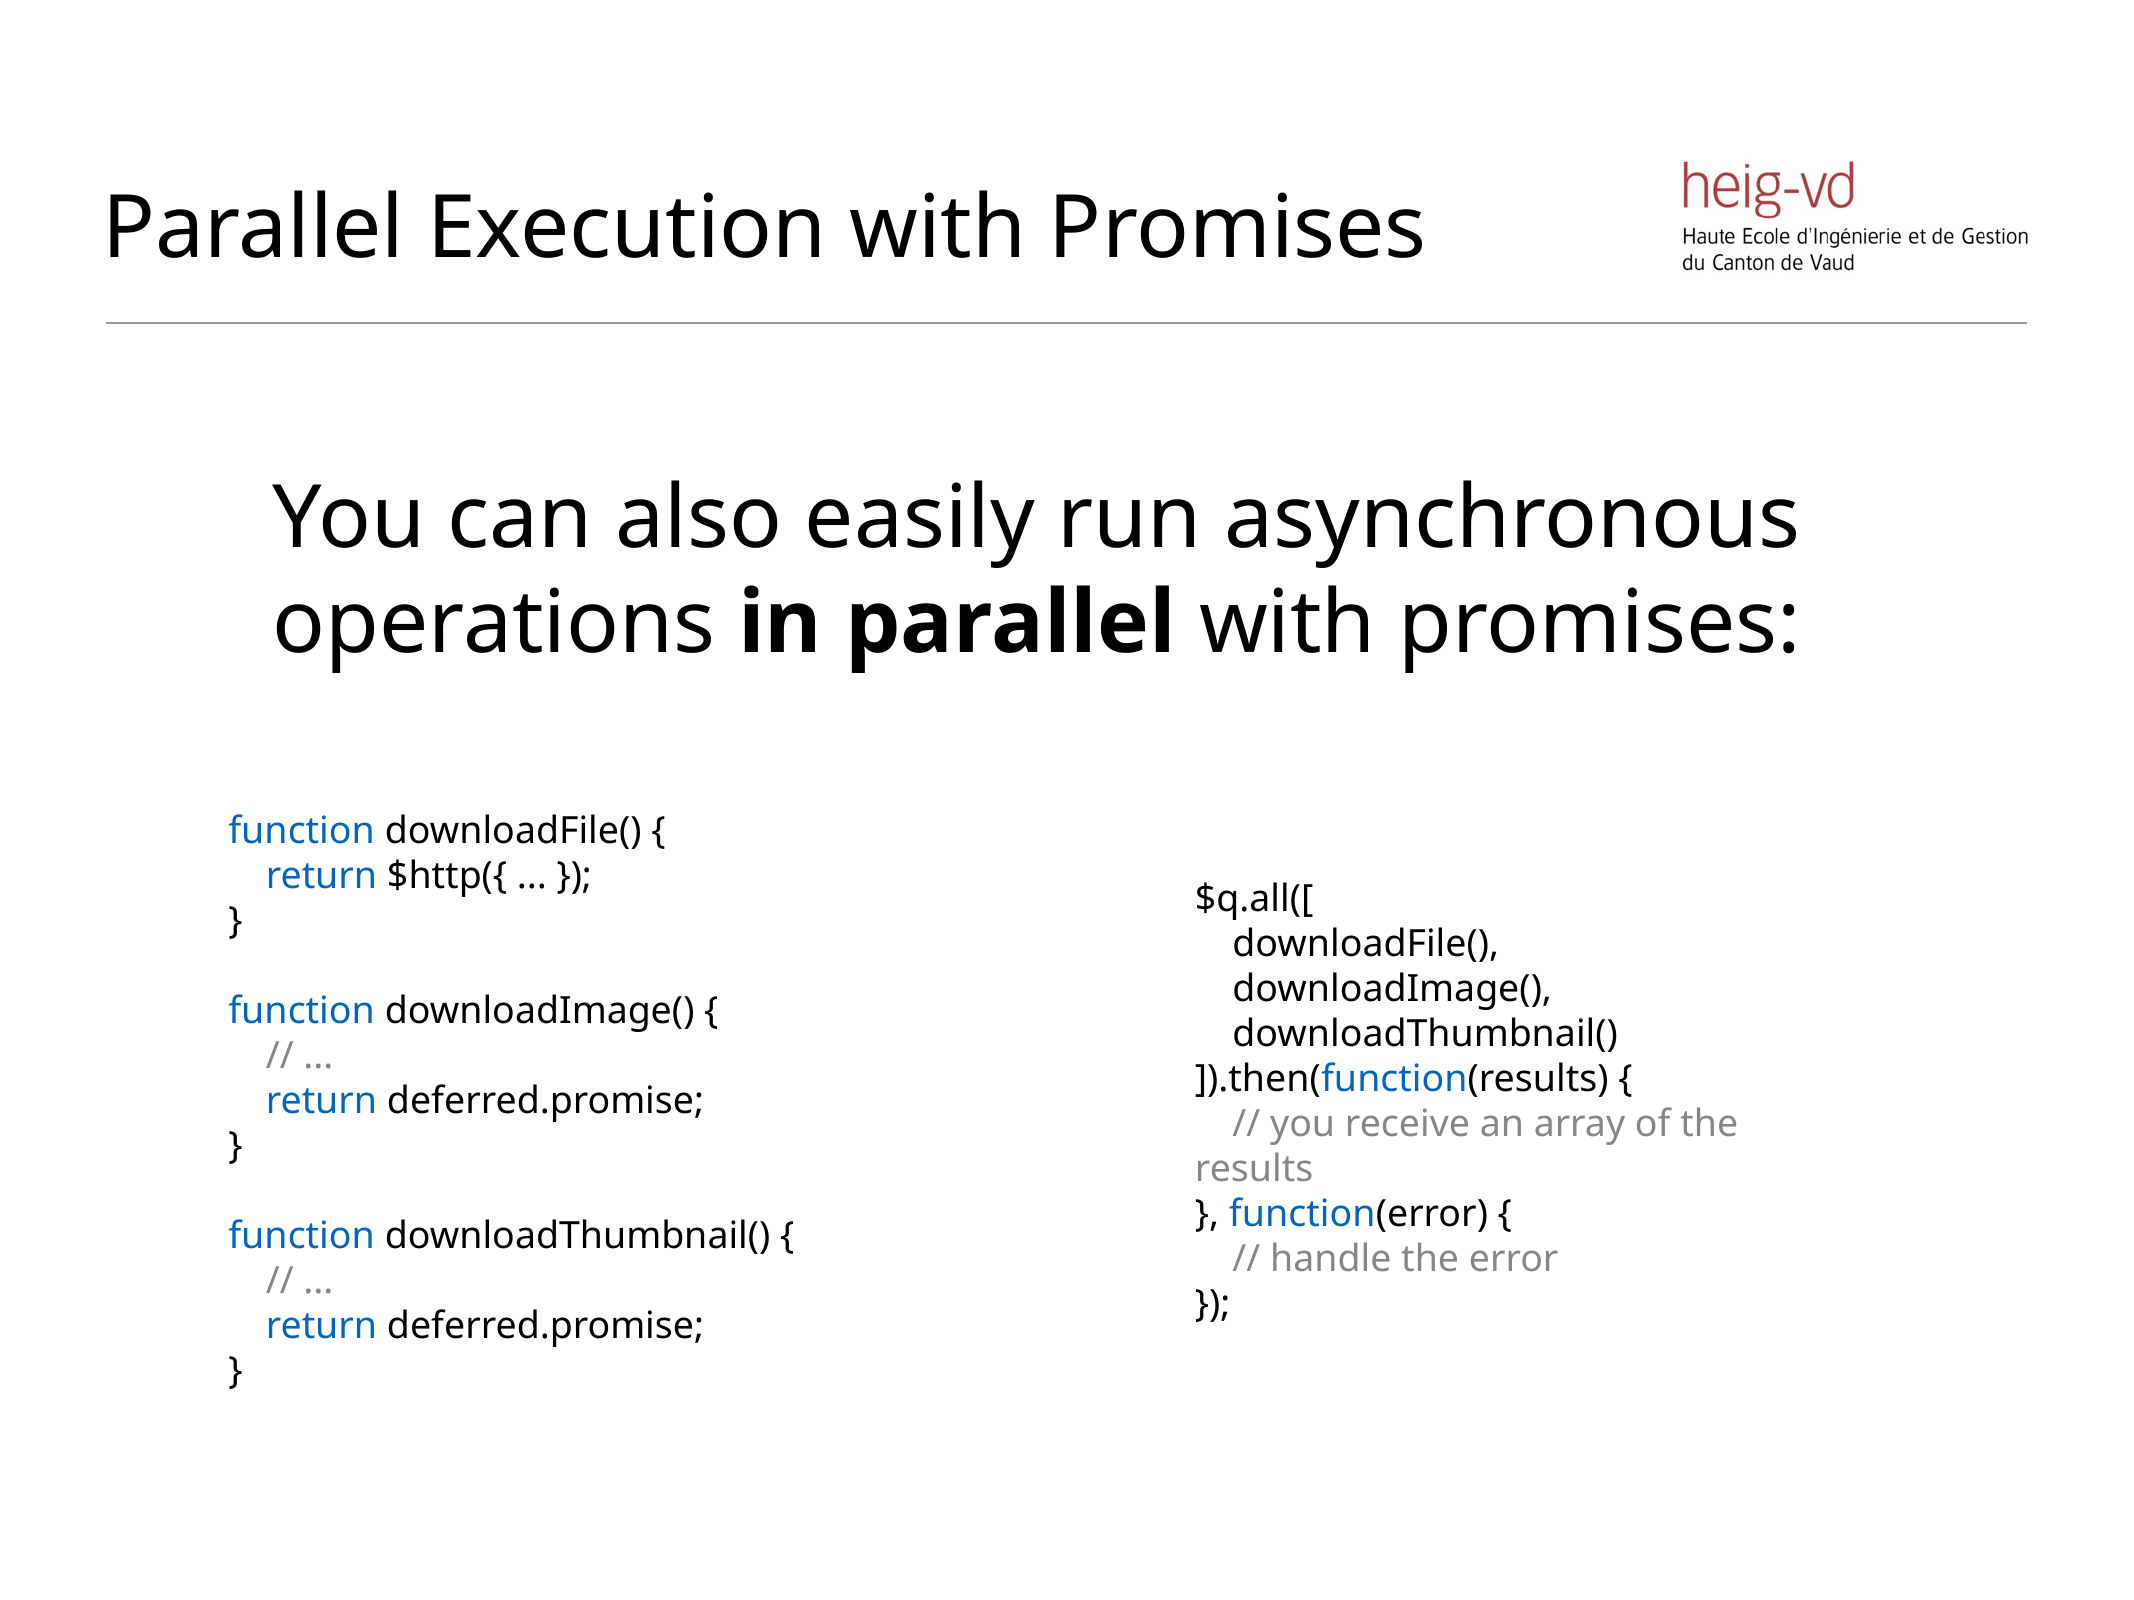

# Parallel Execution with Promises
You can also easily run asynchronous operations in parallel with promises:
function downloadFile() {
return $http({ ... });
}
function downloadImage() {
// ...
return deferred.promise;
}
function downloadThumbnail() {
// ...
return deferred.promise;
}
$q.all([
downloadFile(),
downloadImage(),
downloadThumbnail()
]).then(function(results) {
// you receive an array of the results
}, function(error) {
// handle the error
});